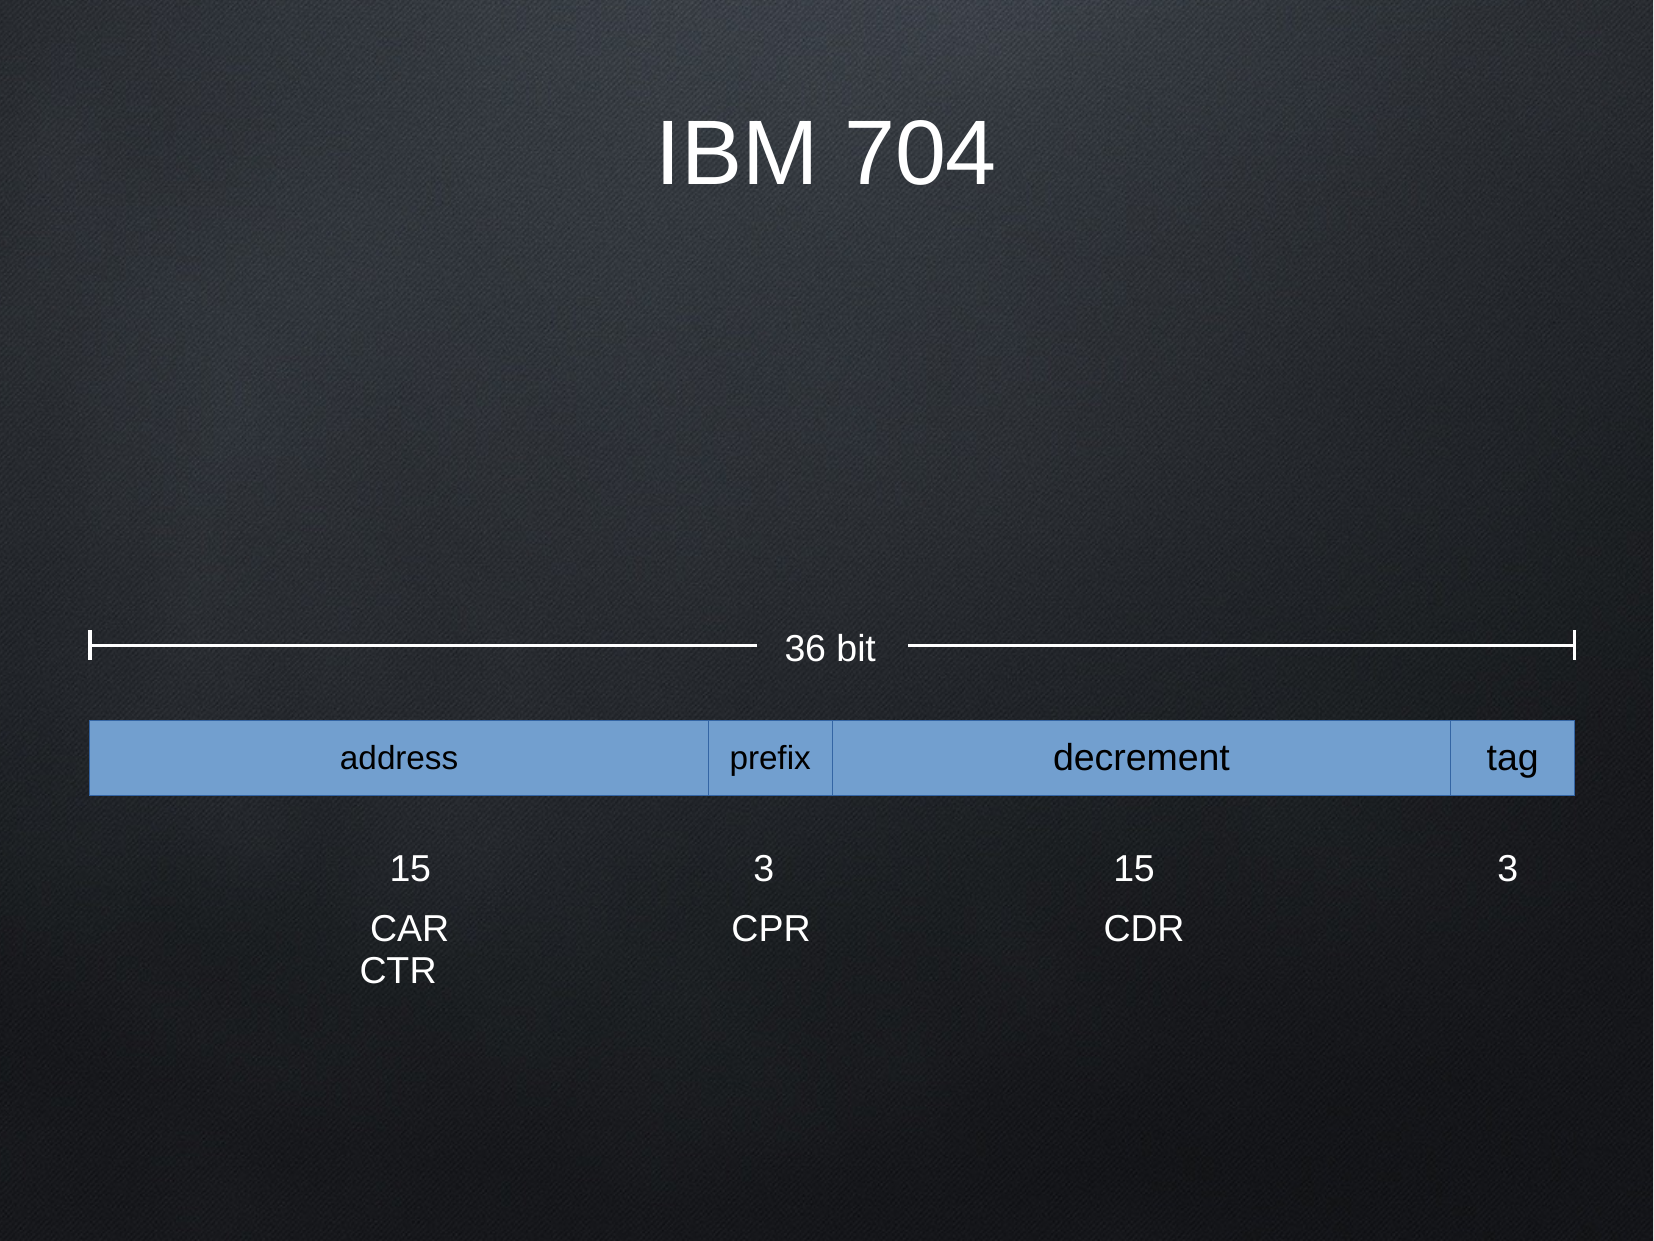

# IBM 704
36 bit
address
prefix
decrement
tag
15
3
15
3
 CAR CPR CDR CTR